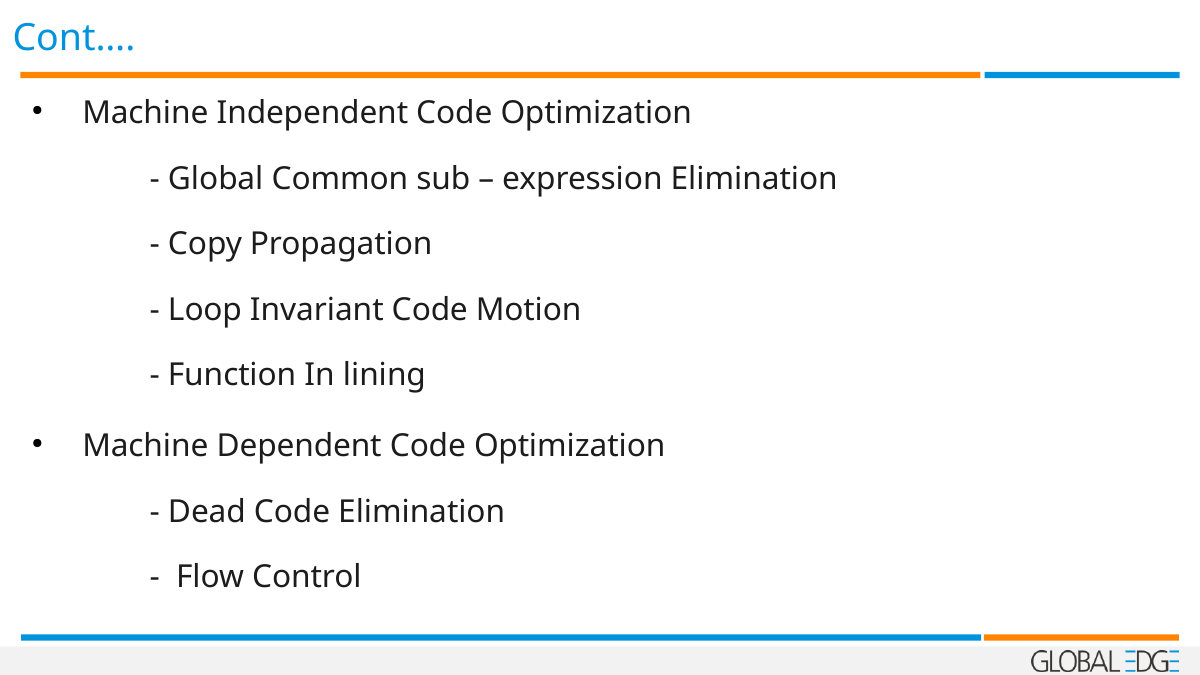

# Cont….
Machine Independent Code Optimization
- Global Common sub – expression Elimination
- Copy Propagation
- Loop Invariant Code Motion
- Function In lining
Machine Dependent Code Optimization
- Dead Code Elimination
- Flow Control